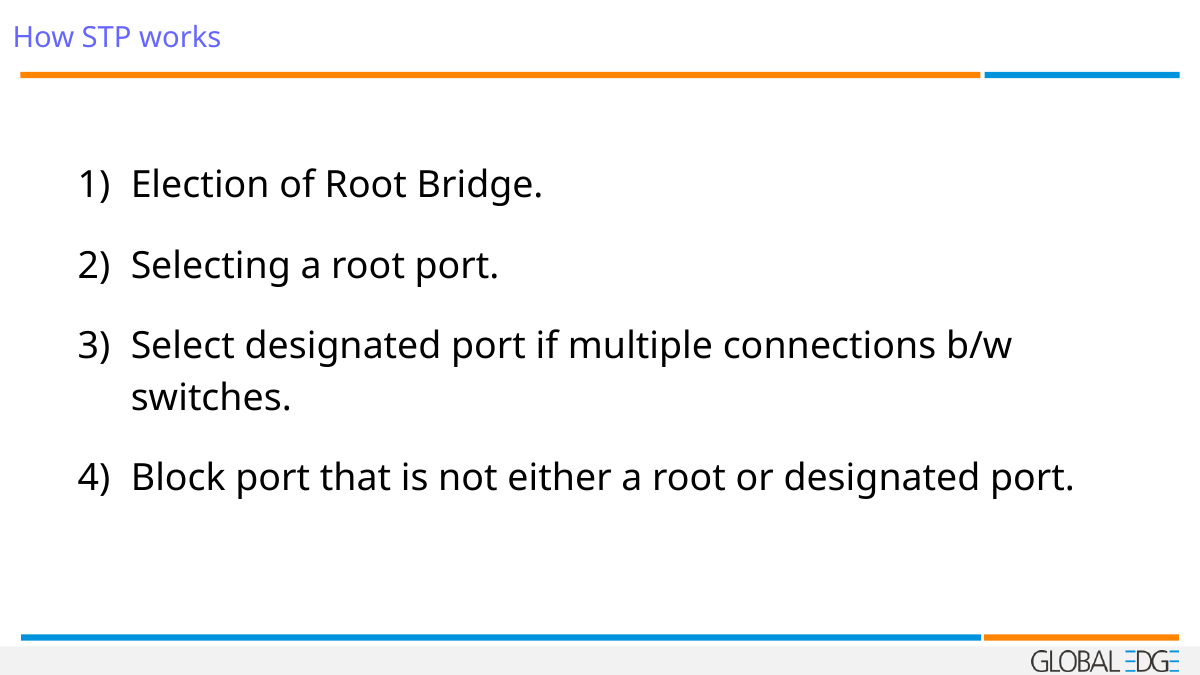

# How STP works
Election of Root Bridge.
Selecting a root port.
Select designated port if multiple connections b/w switches.
Block port that is not either a root or designated port.